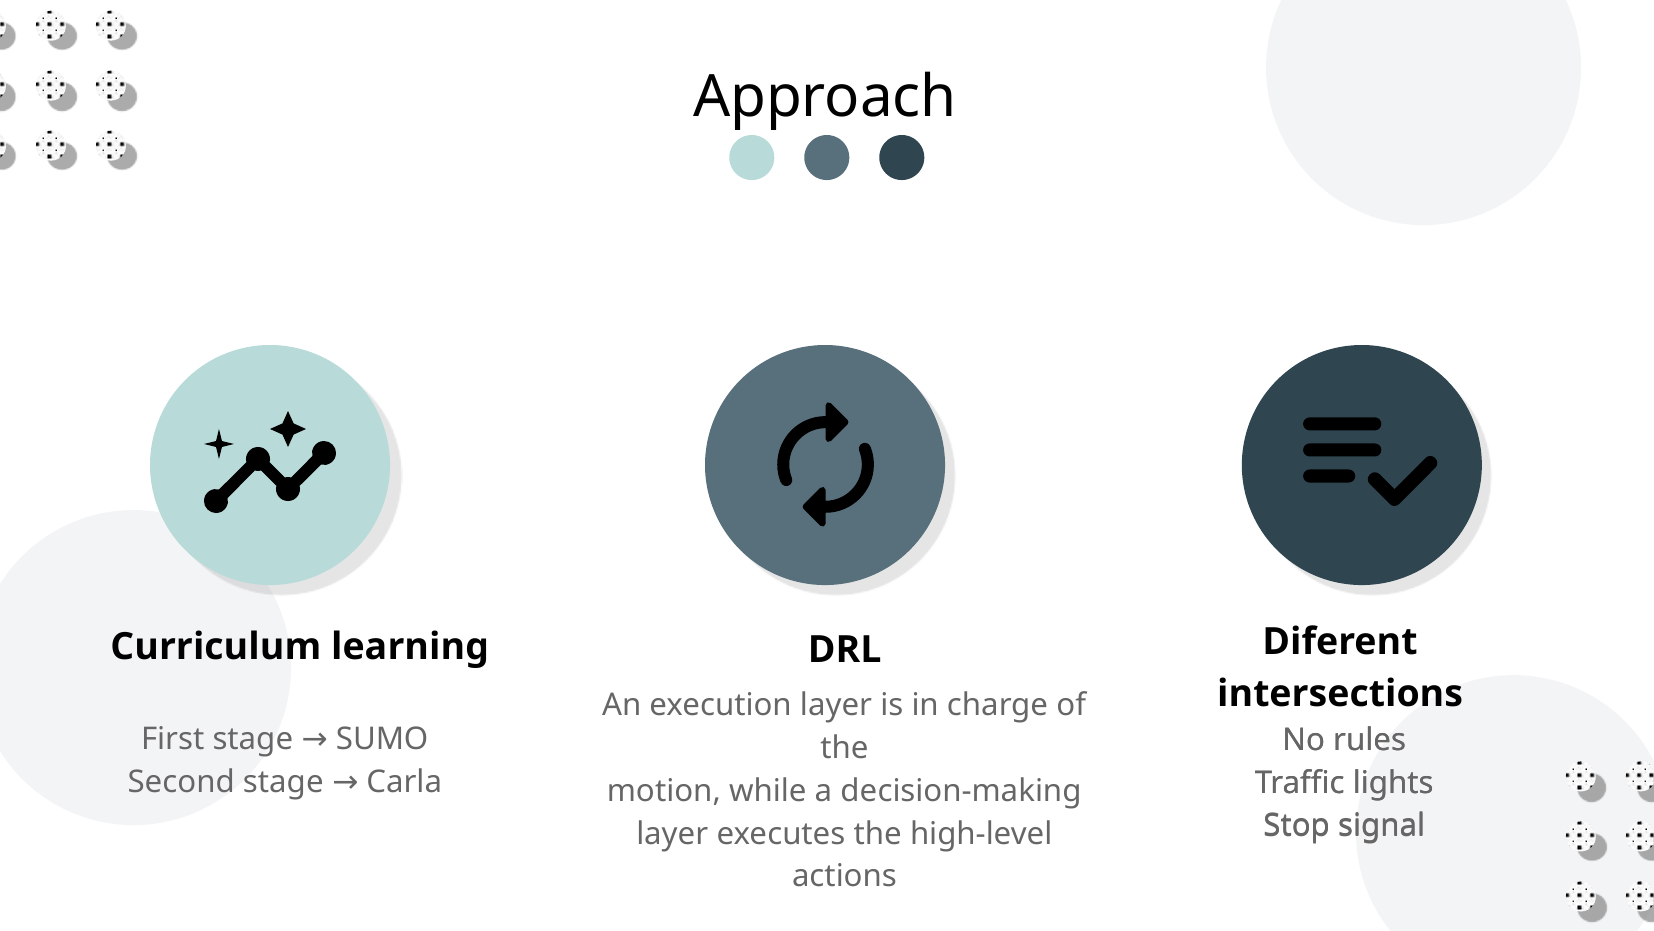

Approach
Curriculum learning
DRL
Diferent intersections
An execution layer is in charge of the
motion, while a decision-making layer executes the high-level actions
No rules
Traffic lights
Stop signal
No rules
Traffic lights
Stop signal
First stage → SUMO
Second stage → Carla